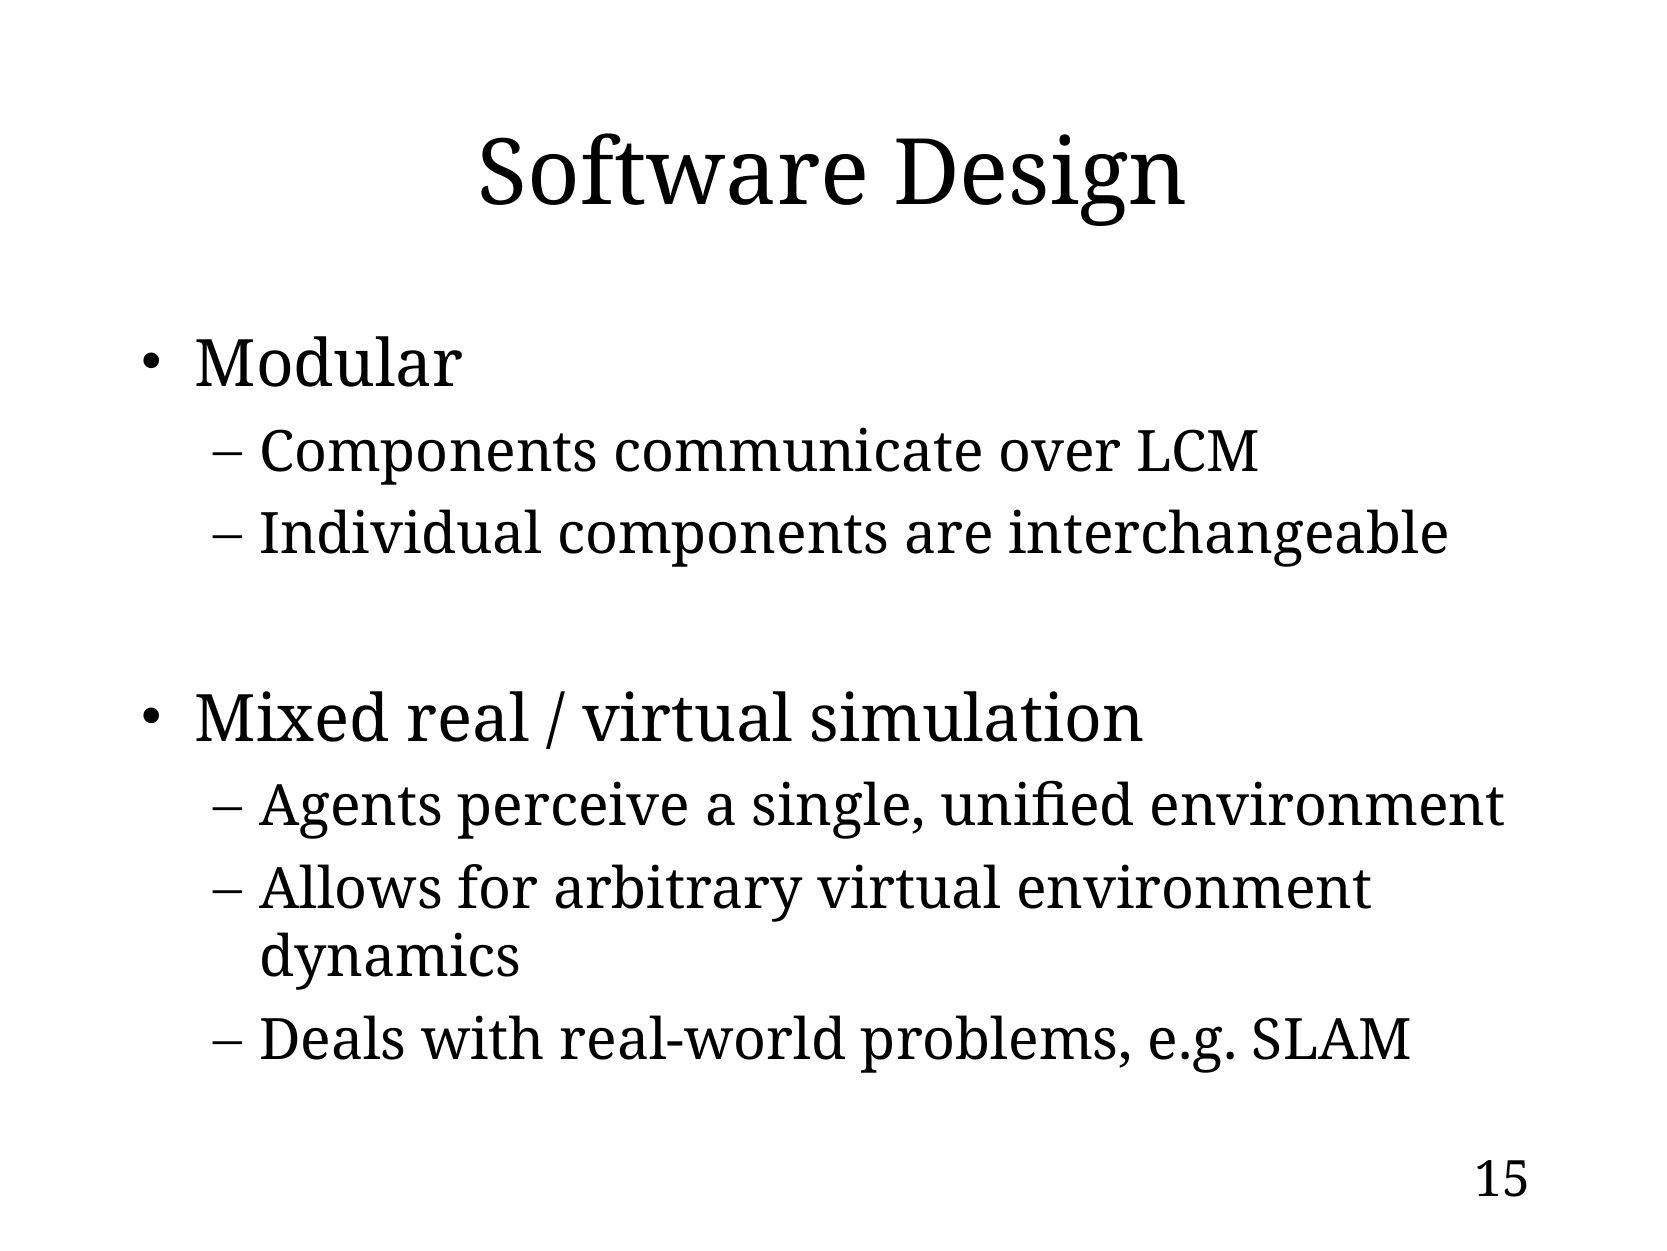

# Software Design
Modular
Components communicate over LCM
Individual components are interchangeable
Mixed real / virtual simulation
Agents perceive a single, unified environment
Allows for arbitrary virtual environment dynamics
Deals with real-world problems, e.g. SLAM
15